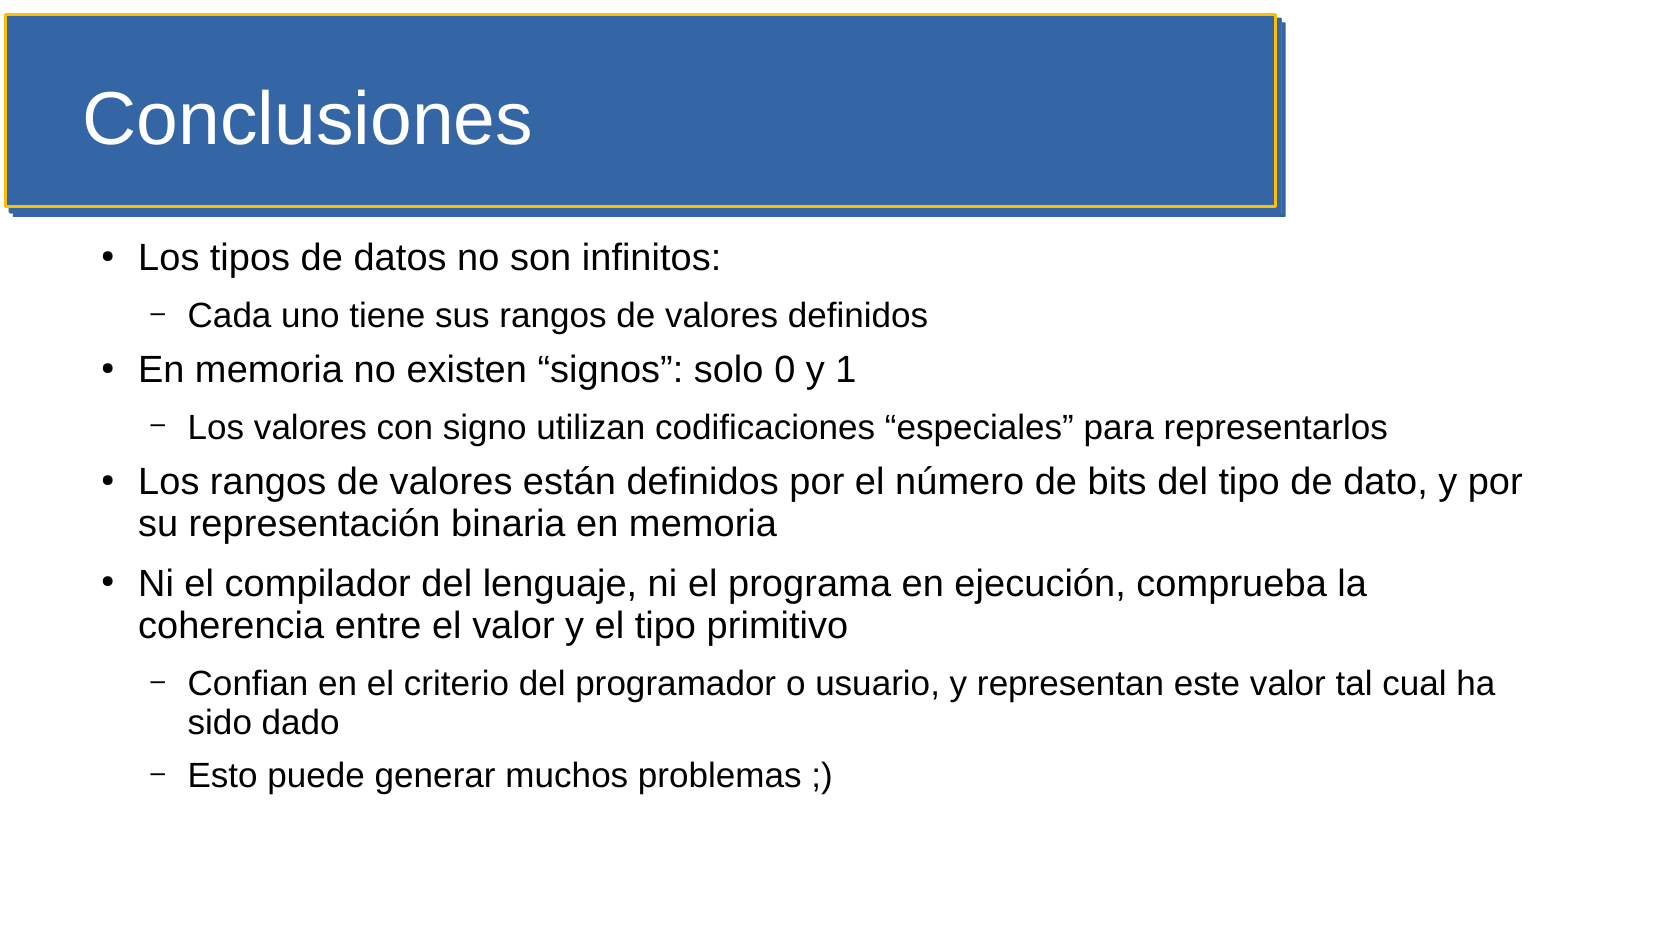

# Conclusiones
Los tipos de datos no son infinitos:
Cada uno tiene sus rangos de valores definidos
En memoria no existen “signos”: solo 0 y 1
Los valores con signo utilizan codificaciones “especiales” para representarlos
Los rangos de valores están definidos por el número de bits del tipo de dato, y por su representación binaria en memoria
Ni el compilador del lenguaje, ni el programa en ejecución, comprueba la coherencia entre el valor y el tipo primitivo
Confian en el criterio del programador o usuario, y representan este valor tal cual ha sido dado
Esto puede generar muchos problemas ;)